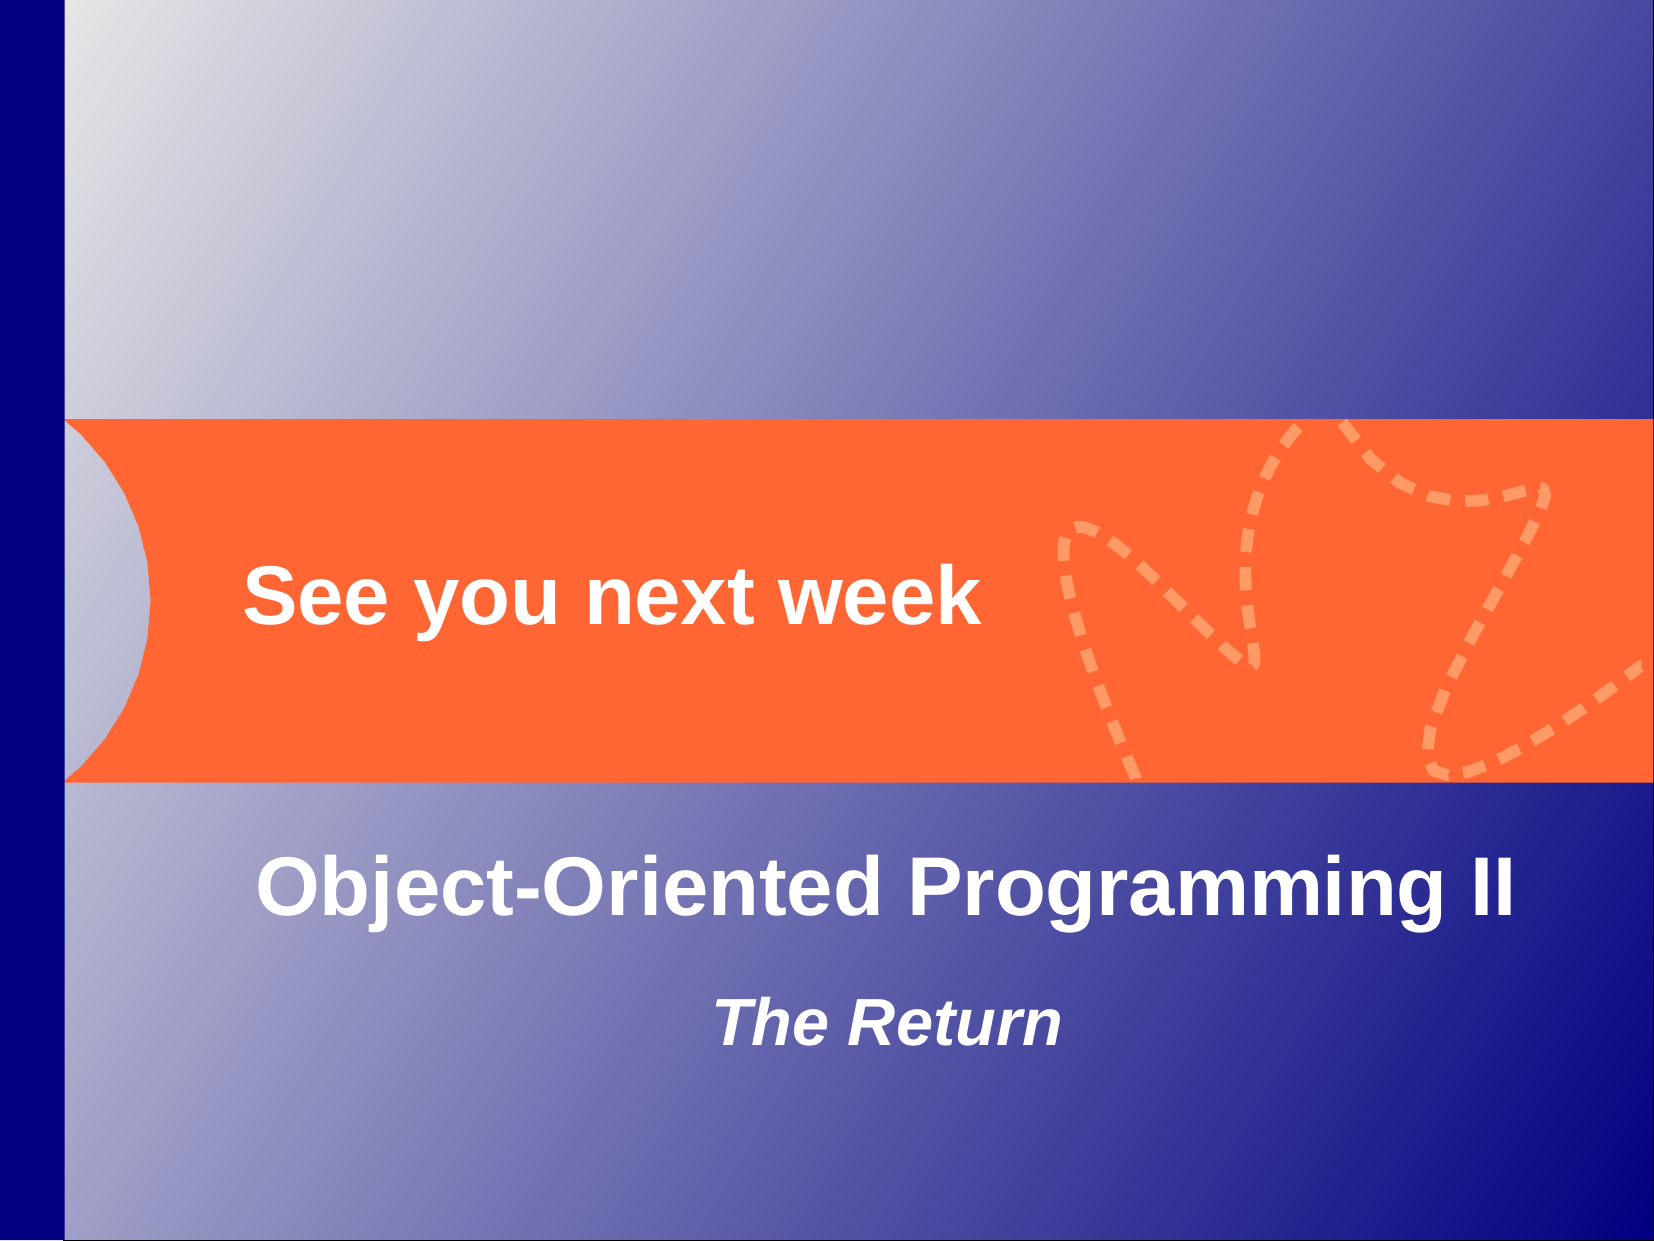

# See you next week
Object-Oriented Programming II
The Return